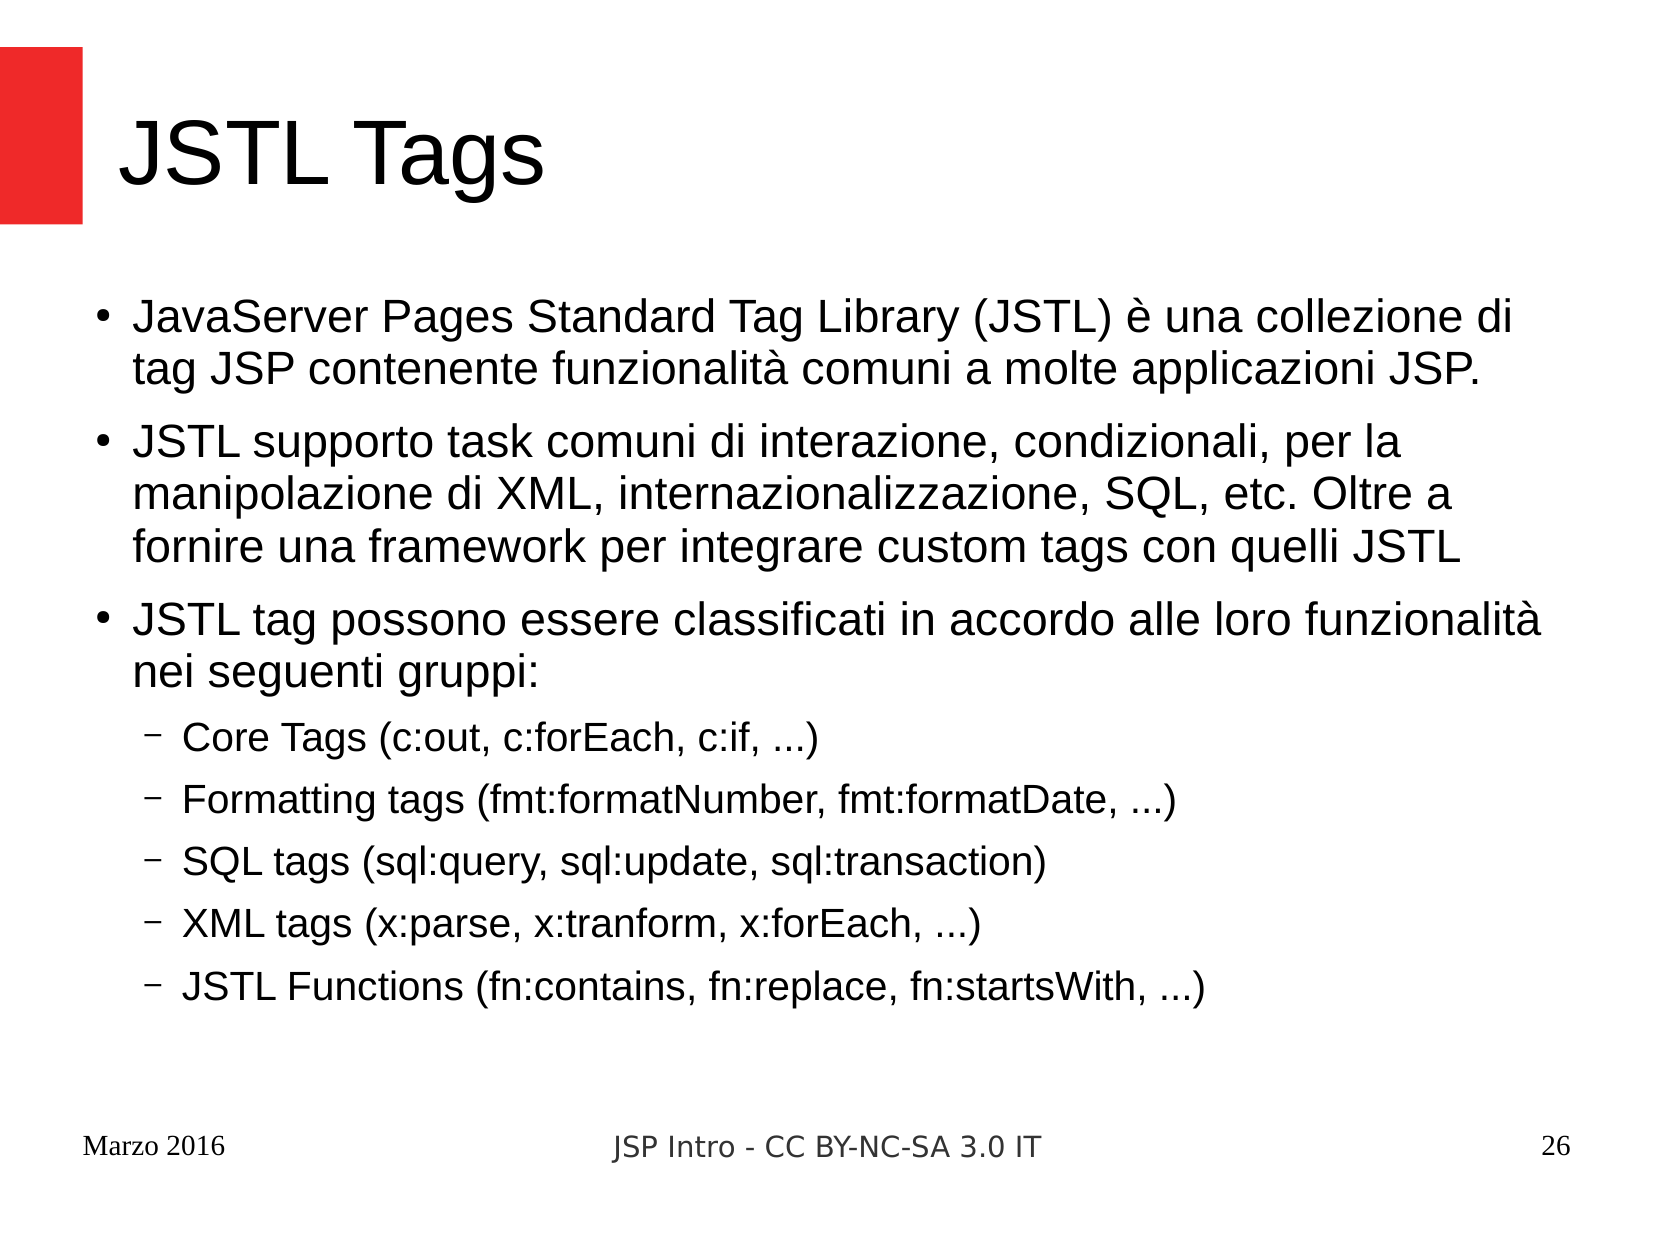

# JSTL Tags
JavaServer Pages Standard Tag Library (JSTL) è una collezione di tag JSP contenente funzionalità comuni a molte applicazioni JSP.
JSTL supporto task comuni di interazione, condizionali, per la manipolazione di XML, internazionalizzazione, SQL, etc. Oltre a fornire una framework per integrare custom tags con quelli JSTL
JSTL tag possono essere classificati in accordo alle loro funzionalità nei seguenti gruppi:
Core Tags (c:out, c:forEach, c:if, ...)
Formatting tags (fmt:formatNumber, fmt:formatDate, ...)
SQL tags (sql:query, sql:update, sql:transaction)
XML tags (x:parse, x:tranform, x:forEach, ...)
JSTL Functions (fn:contains, fn:replace, fn:startsWith, ...)
Your Date Here
Your Footer Here
26